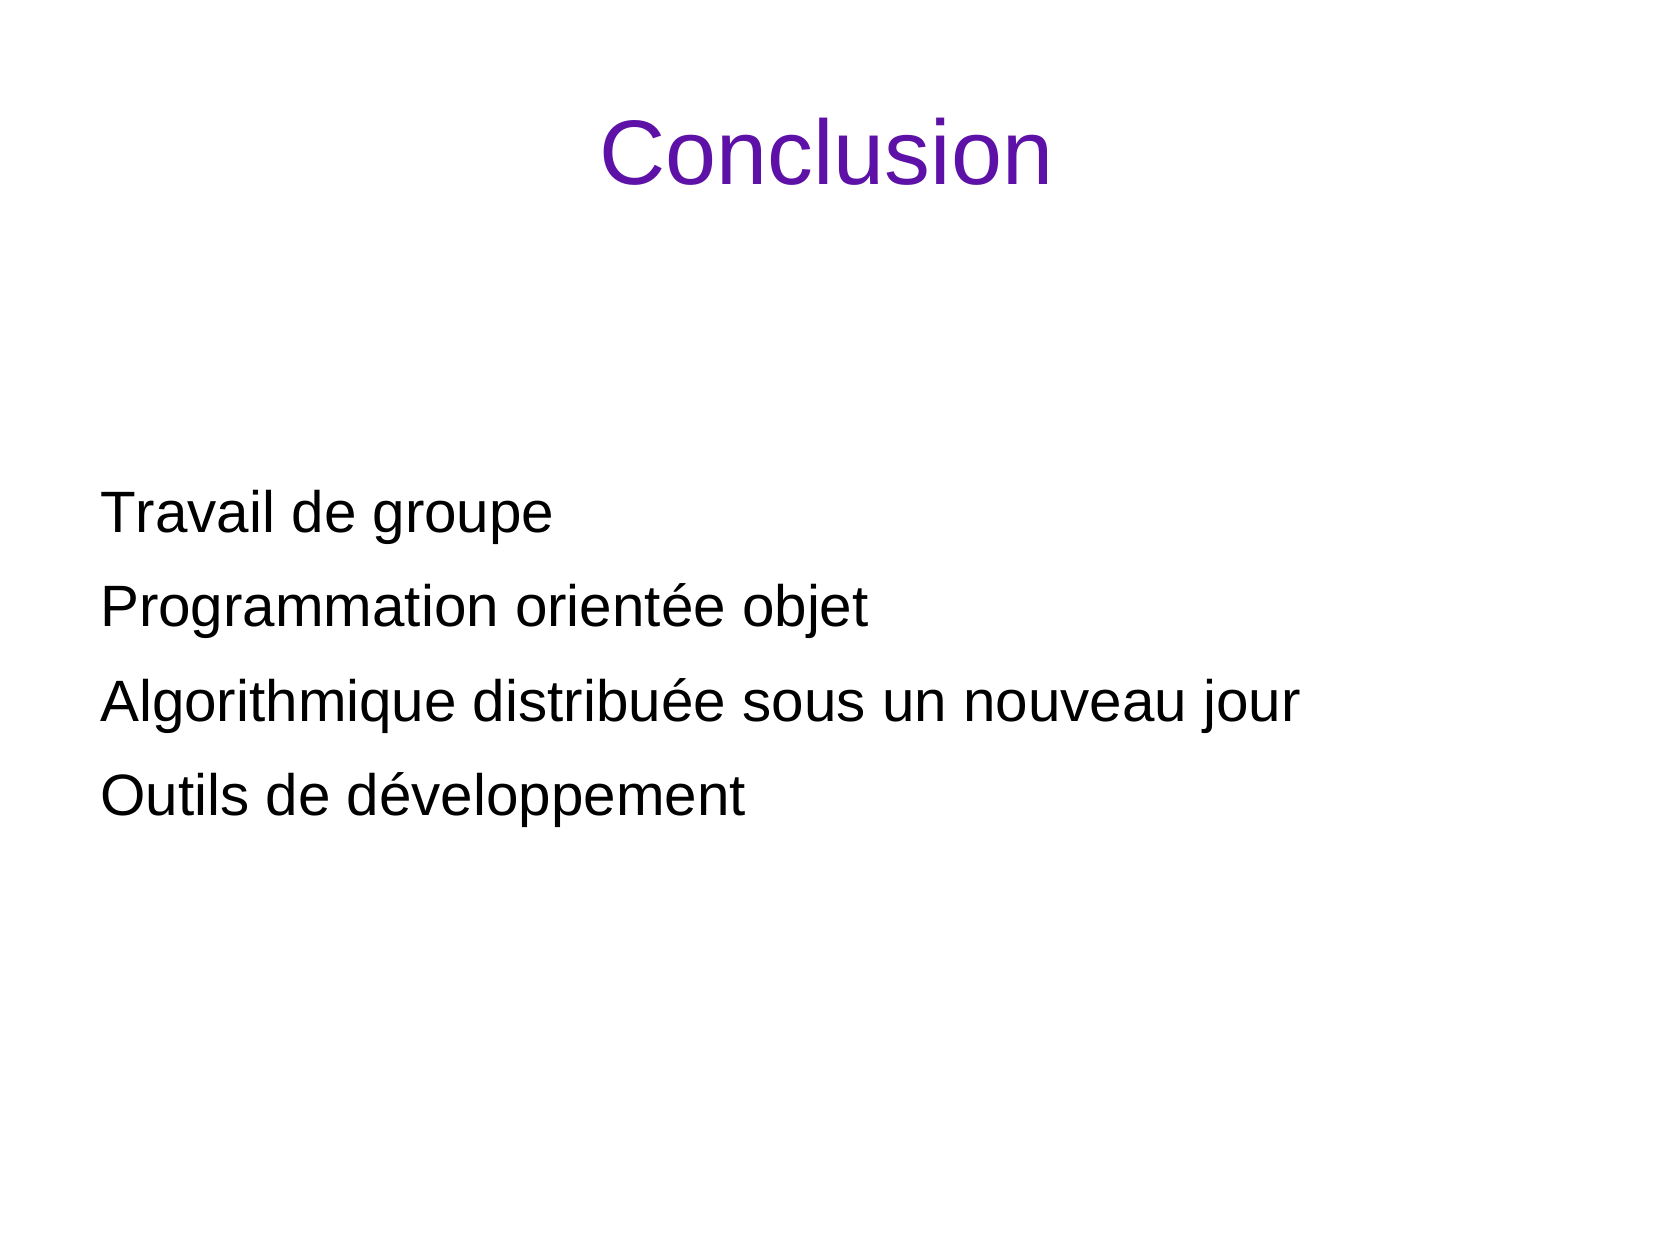

# Conclusion
Travail de groupe
Programmation orientée objet
Algorithmique distribuée sous un nouveau jour
Outils de développement